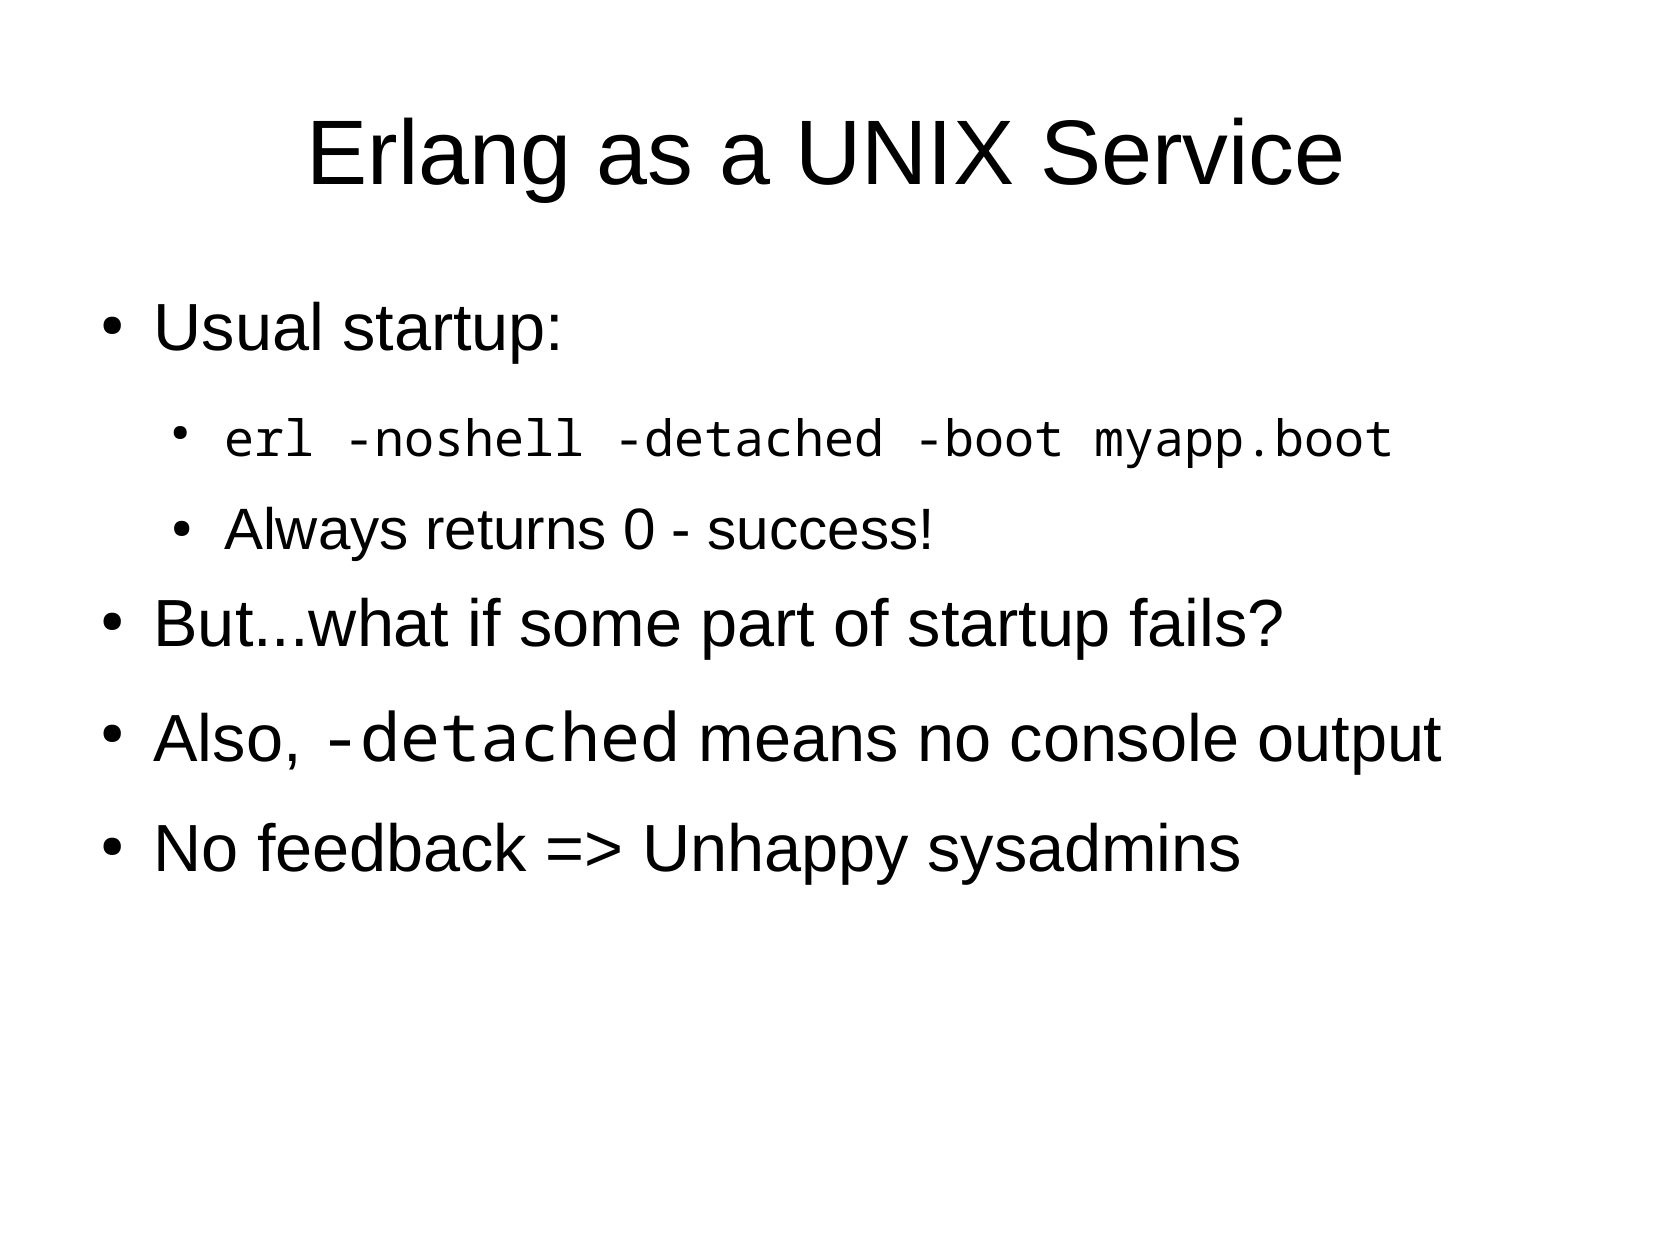

# Erlang as a UNIX Service
Usual startup:
erl -noshell -detached -boot myapp.boot
Always returns 0 - success!
But...what if some part of startup fails?
Also, -detached means no console output
No feedback => Unhappy sysadmins